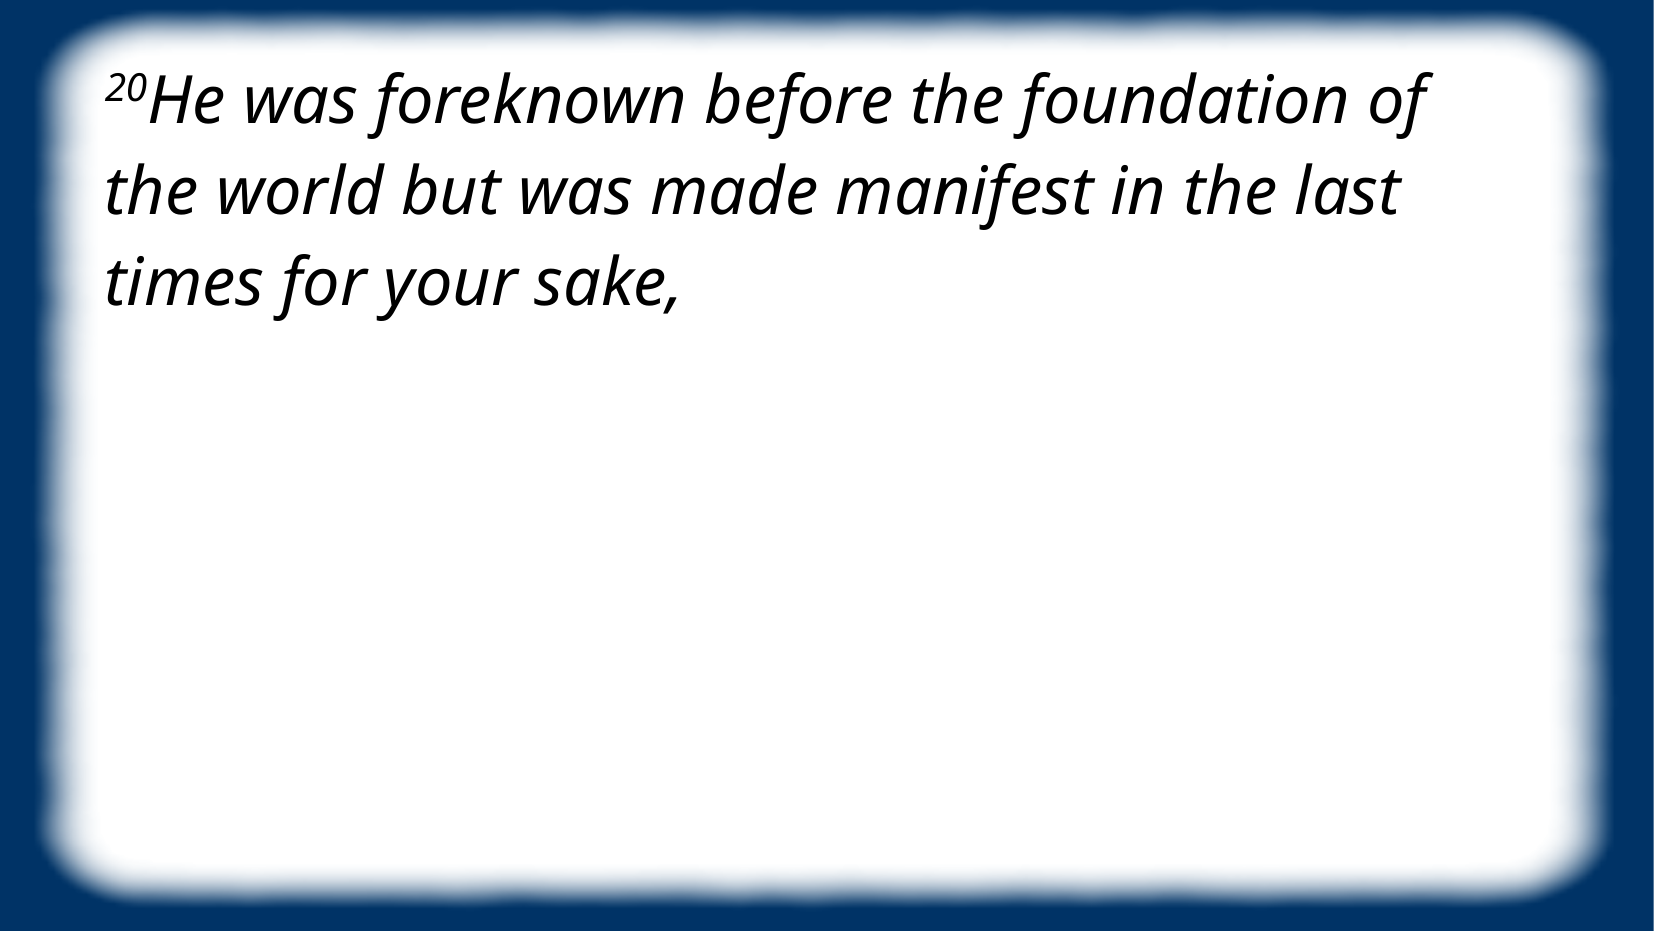

20He was foreknown before the foundation of the world but was made manifest in the last times for your sake,